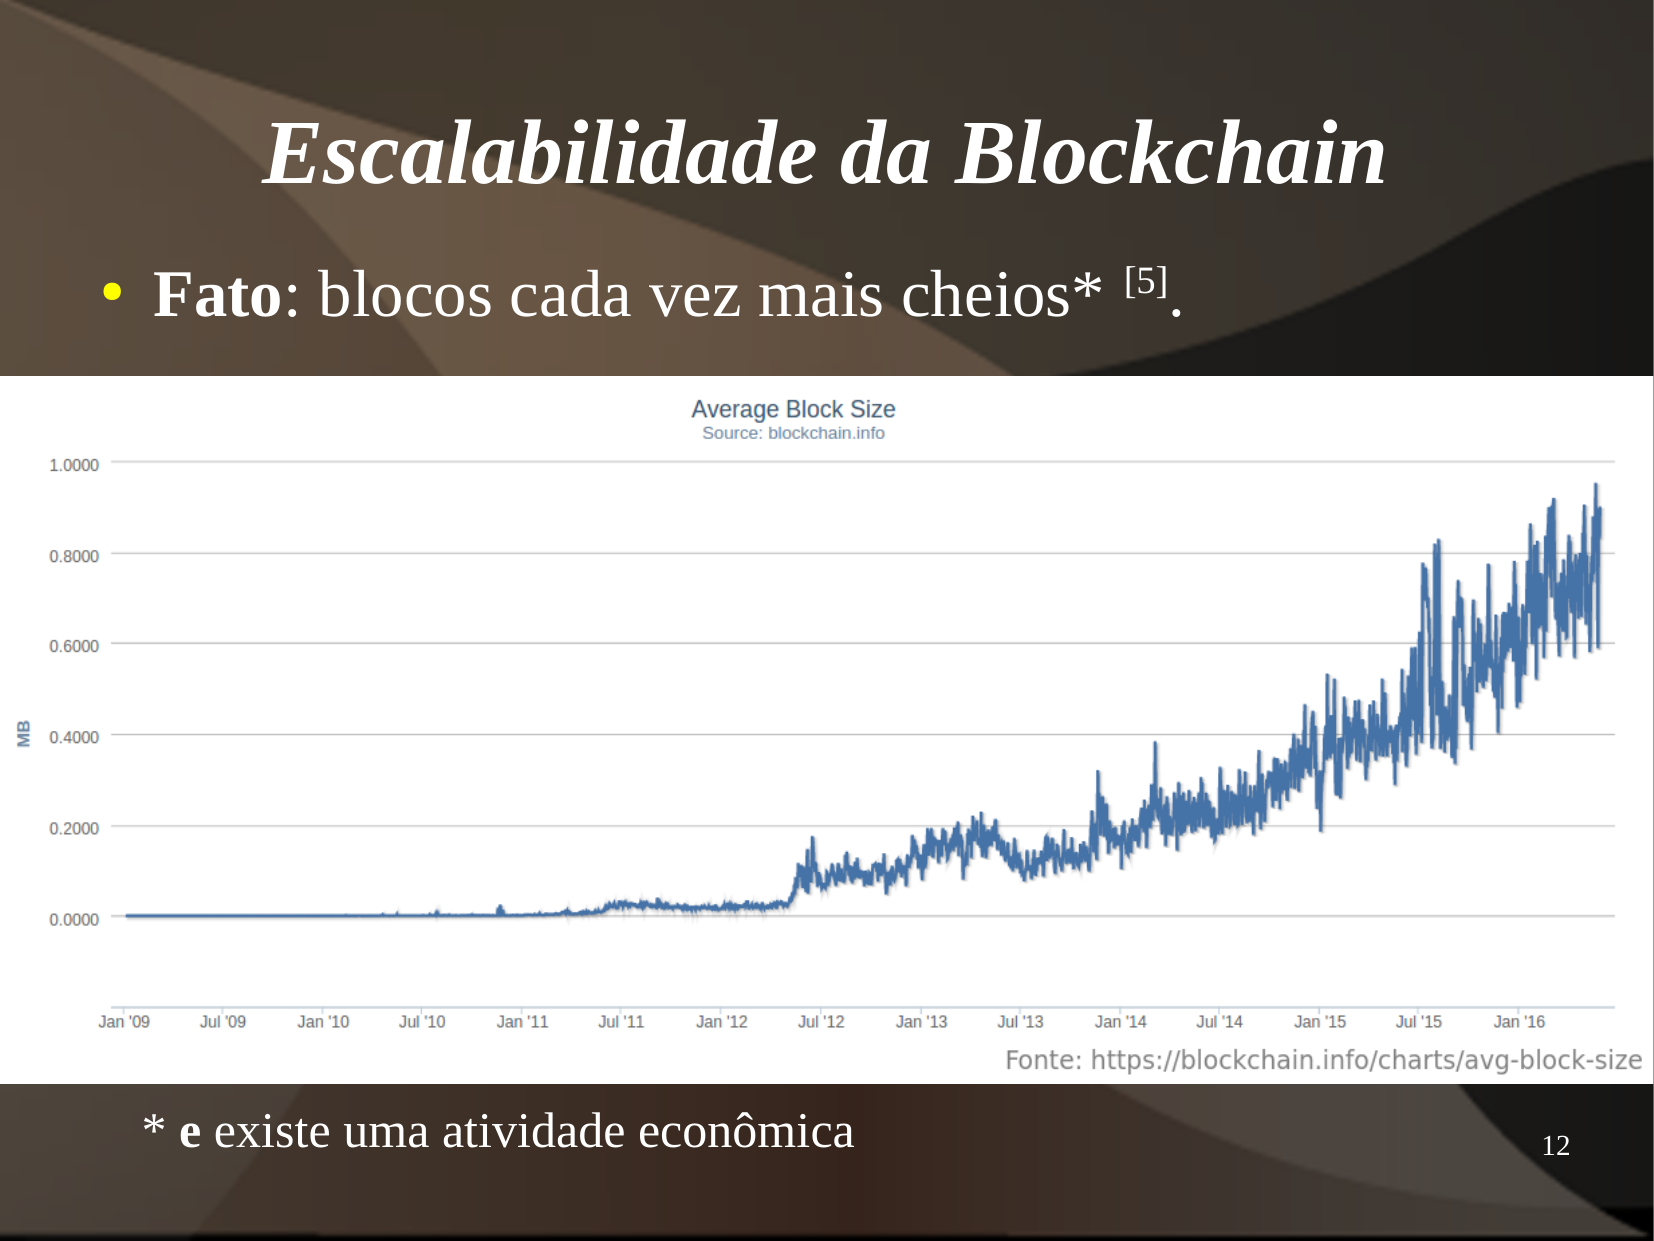

# Escalabilidade da Blockchain
Fato: blocos cada vez mais cheios* [5].
* e existe uma atividade econômica
12